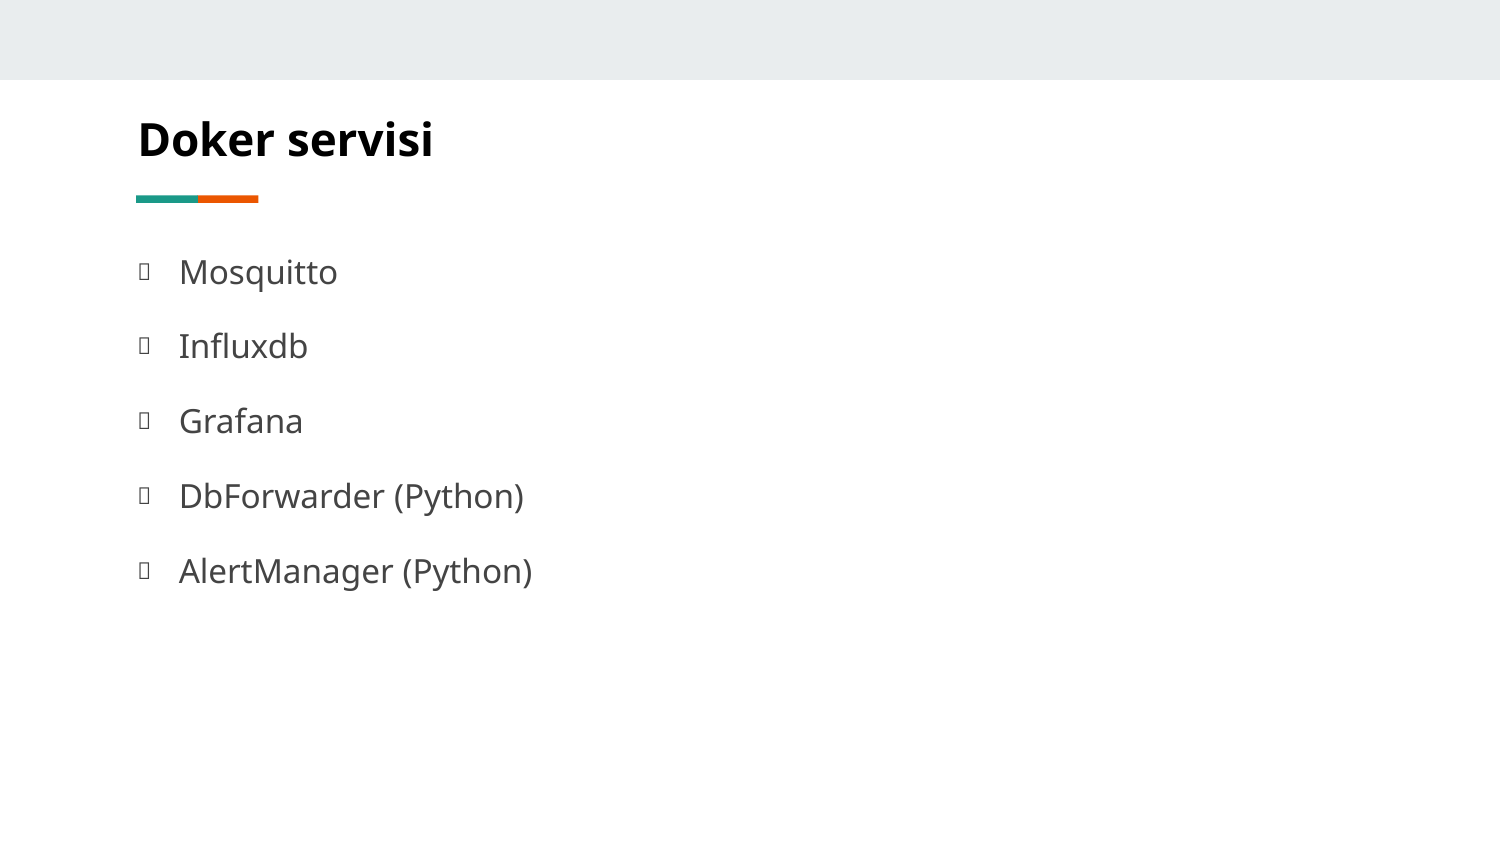

# Doker servisi
Mosquitto
Influxdb
Grafana
DbForwarder (Python)
AlertManager (Python)